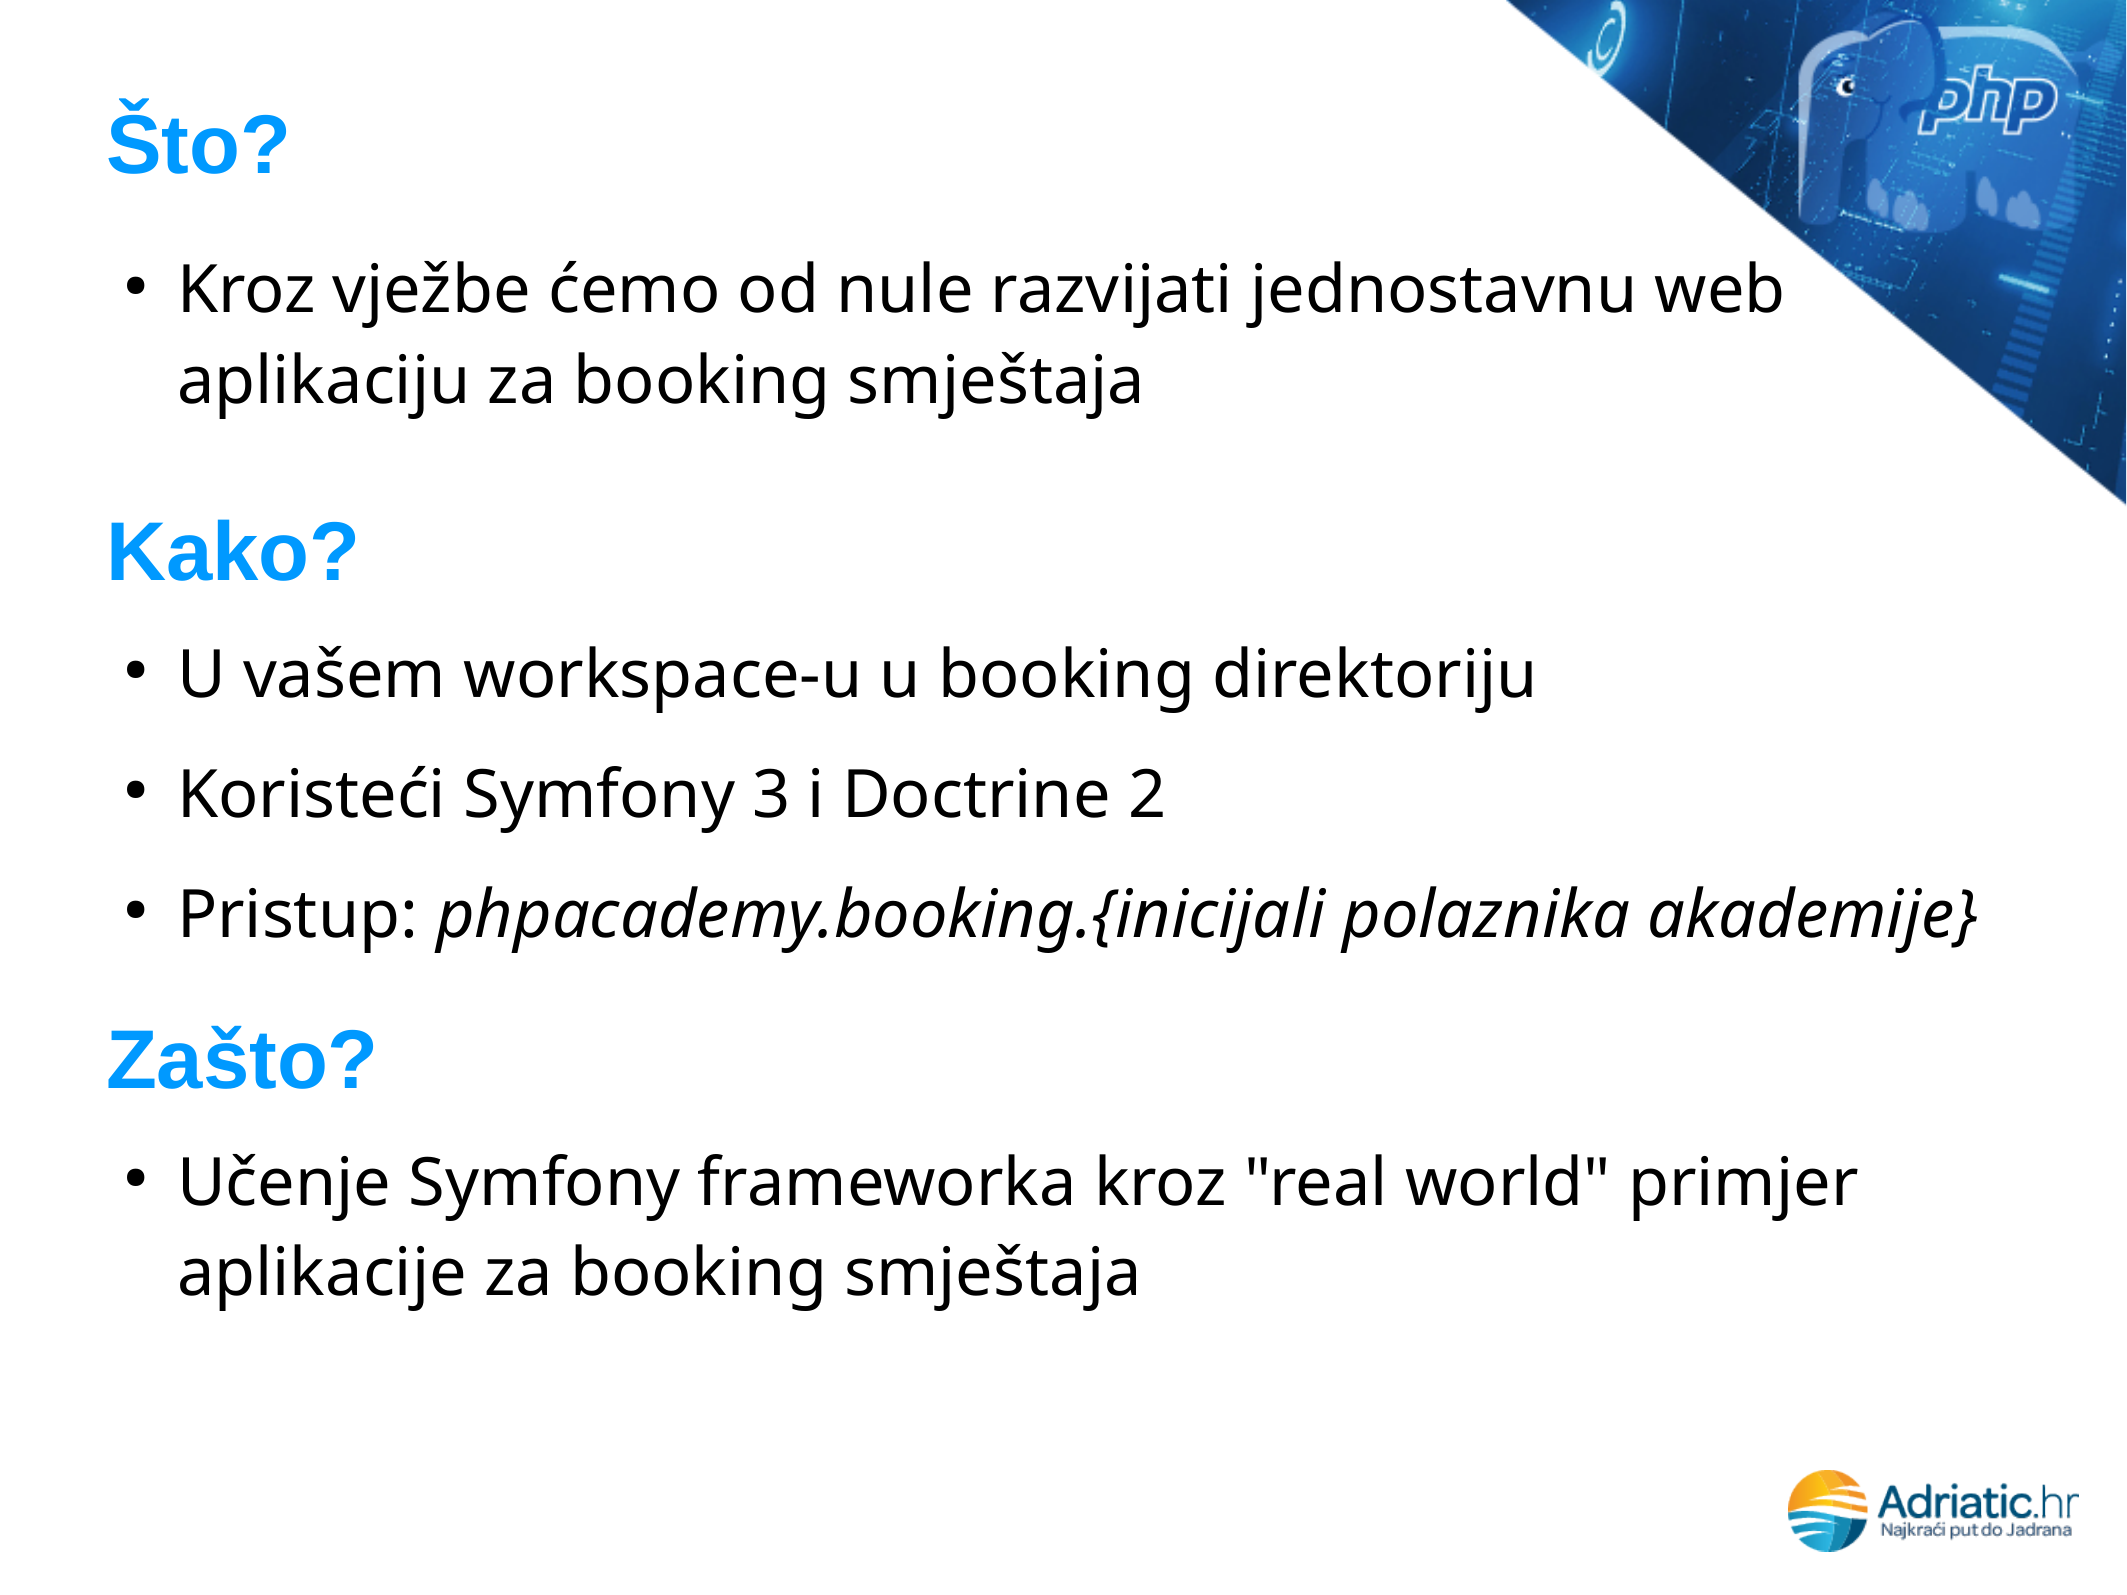

# Što?
Kroz vježbe ćemo od nule razvijati jednostavnu web aplikaciju za booking smještaja
Kako?
U vašem workspace-u u booking direktoriju
Koristeći Symfony 3 i Doctrine 2
Pristup: phpacademy.booking.{inicijali polaznika akademije}
Zašto?
Učenje Symfony frameworka kroz "real world" primjer aplikacije za booking smještaja